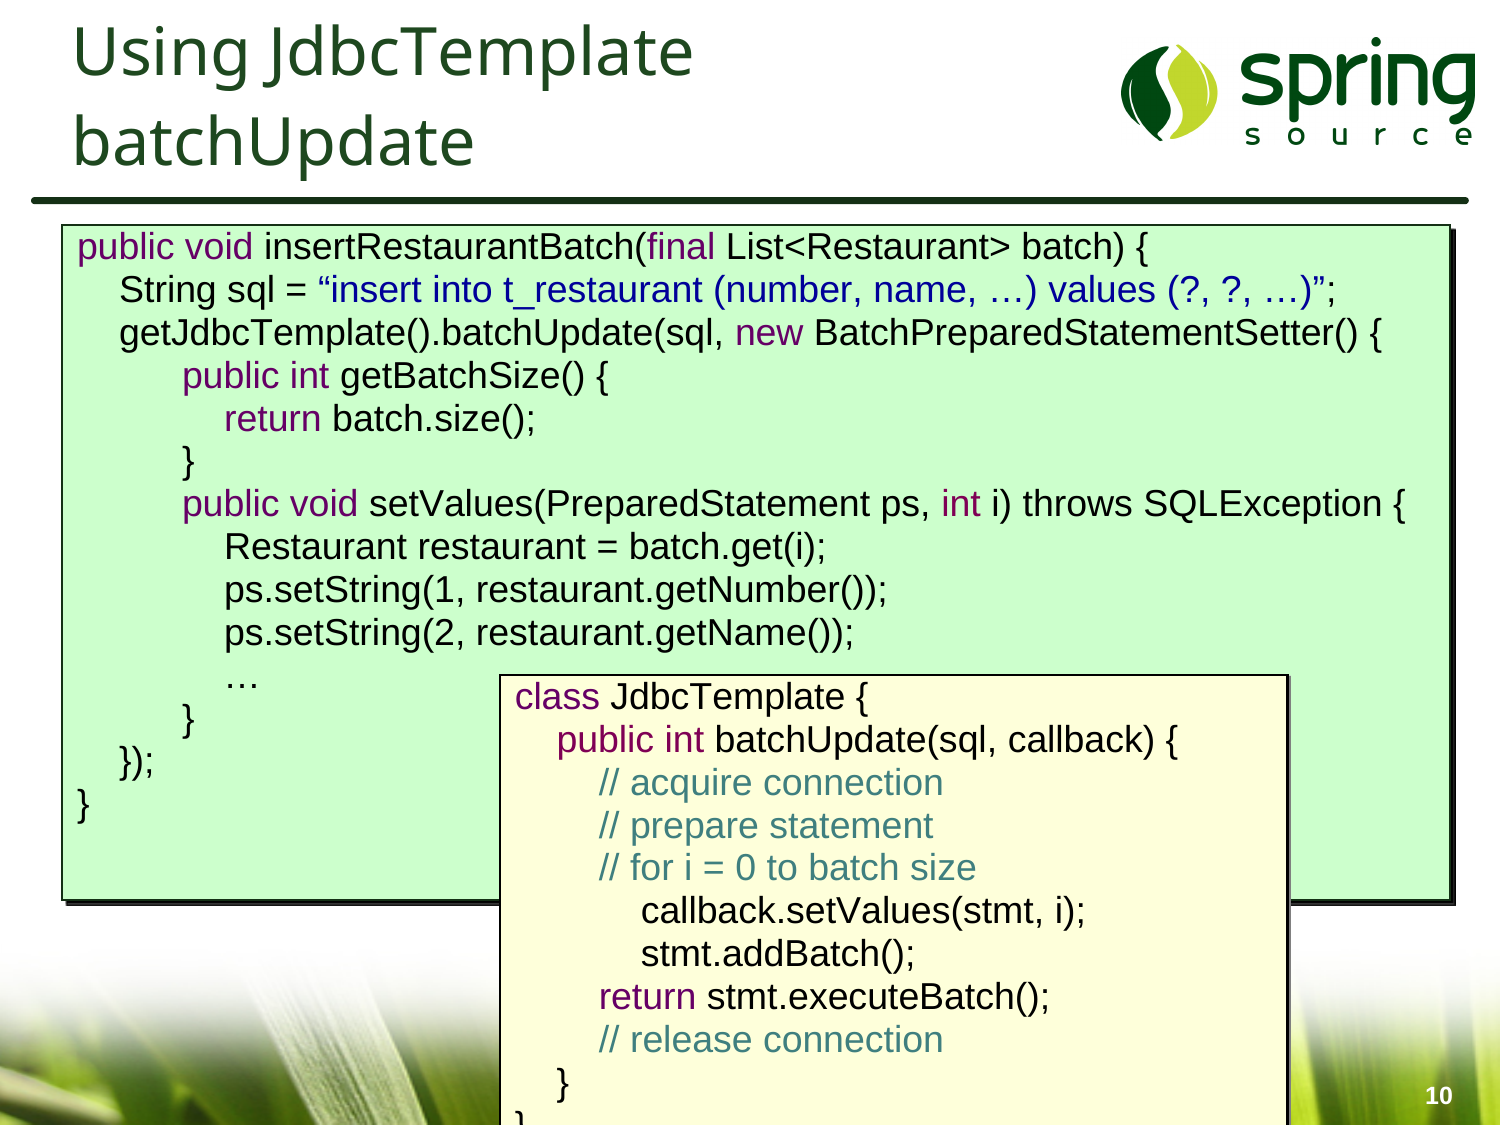

# Using JdbcTemplate batchUpdate
public void insertRestaurantBatch(final List<Restaurant> batch) {
 String sql = “insert into t_restaurant (number, name, …) values (?, ?, …)”;
 getJdbcTemplate().batchUpdate(sql, new BatchPreparedStatementSetter() {
 public int getBatchSize() {
 return batch.size();
 }
 public void setValues(PreparedStatement ps, int i) throws SQLException {
 Restaurant restaurant = batch.get(i);
 ps.setString(1, restaurant.getNumber());
 ps.setString(2, restaurant.getName());
 …
 }
 });
}
class JdbcTemplate {
 public int batchUpdate(sql, callback) {
 // acquire connection
 // prepare statement
 // for i = 0 to batch size
 callback.setValues(stmt, i);
 stmt.addBatch();
 return stmt.executeBatch();
 // release connection
 }
}